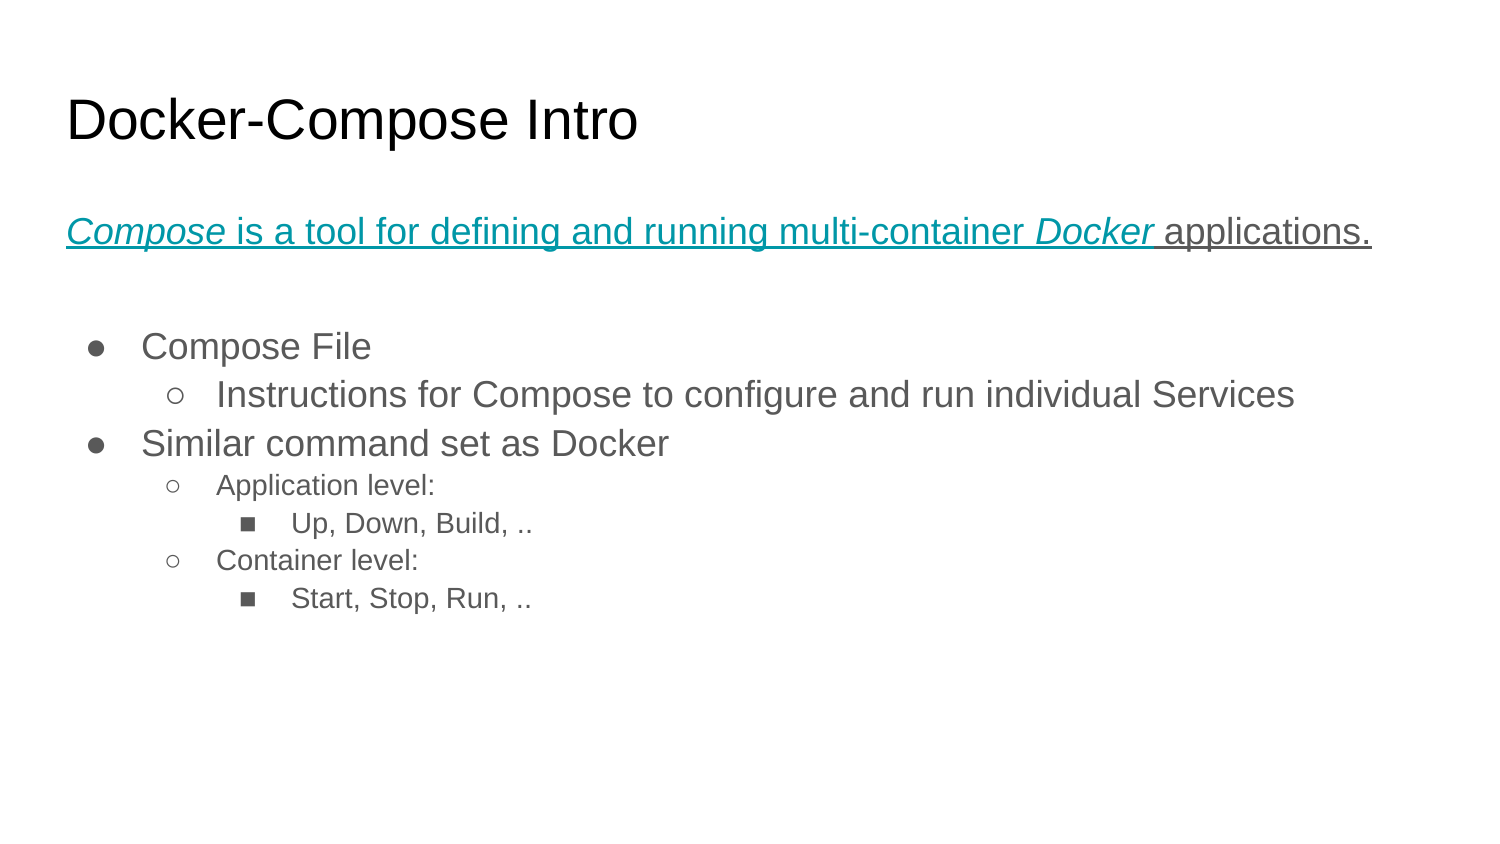

# Docker-Compose Intro
Compose is a tool for defining and running multi-container Docker applications.
Compose File
Instructions for Compose to configure and run individual Services
Similar command set as Docker
Application level:
Up, Down, Build, ..
Container level:
Start, Stop, Run, ..